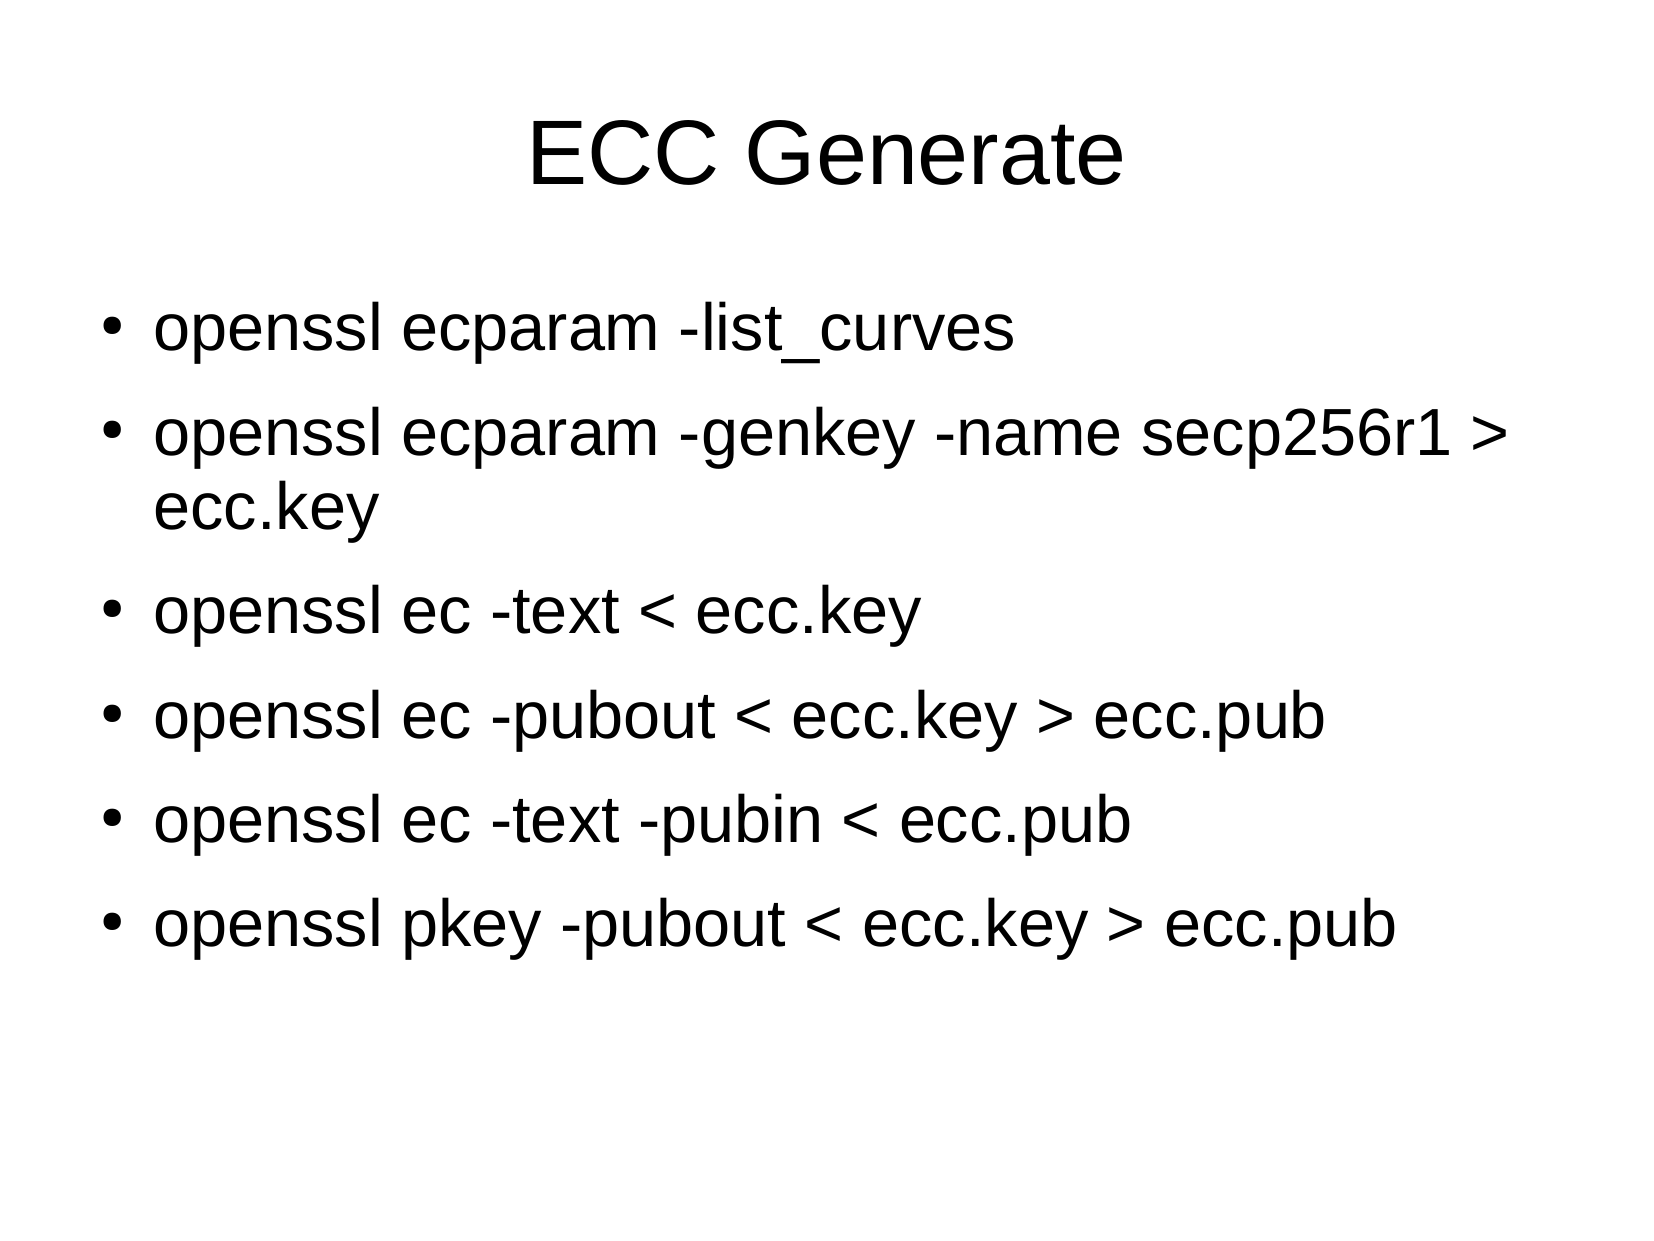

# ECC Generate
openssl ecparam -list_curves
openssl ecparam -genkey -name secp256r1 > ecc.key
openssl ec -text < ecc.key
openssl ec -pubout < ecc.key > ecc.pub
openssl ec -text -pubin < ecc.pub
openssl pkey -pubout < ecc.key > ecc.pub